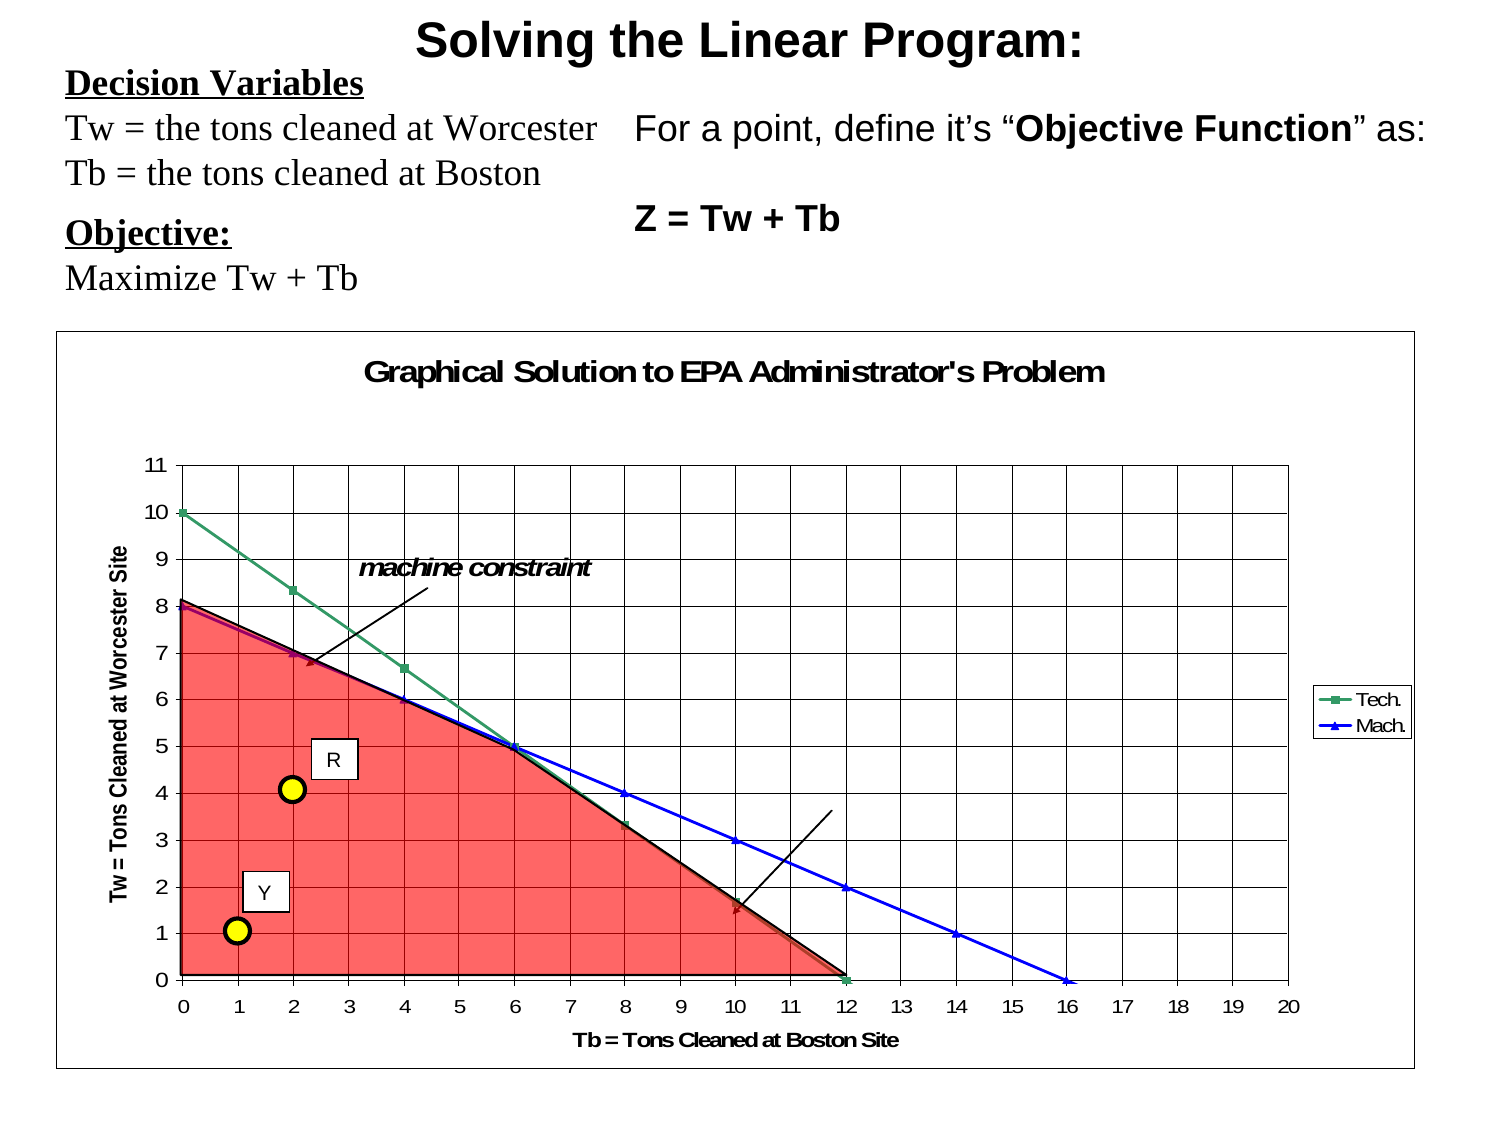

Solving the Linear Program:
Decision Variables
Tw = the tons cleaned at Worcester
Tb = the tons cleaned at Boston
For a point, define it’s “Objective Function” as:
Z = Tw + Tb
Objective:
Maximize Tw + Tb
R
Y